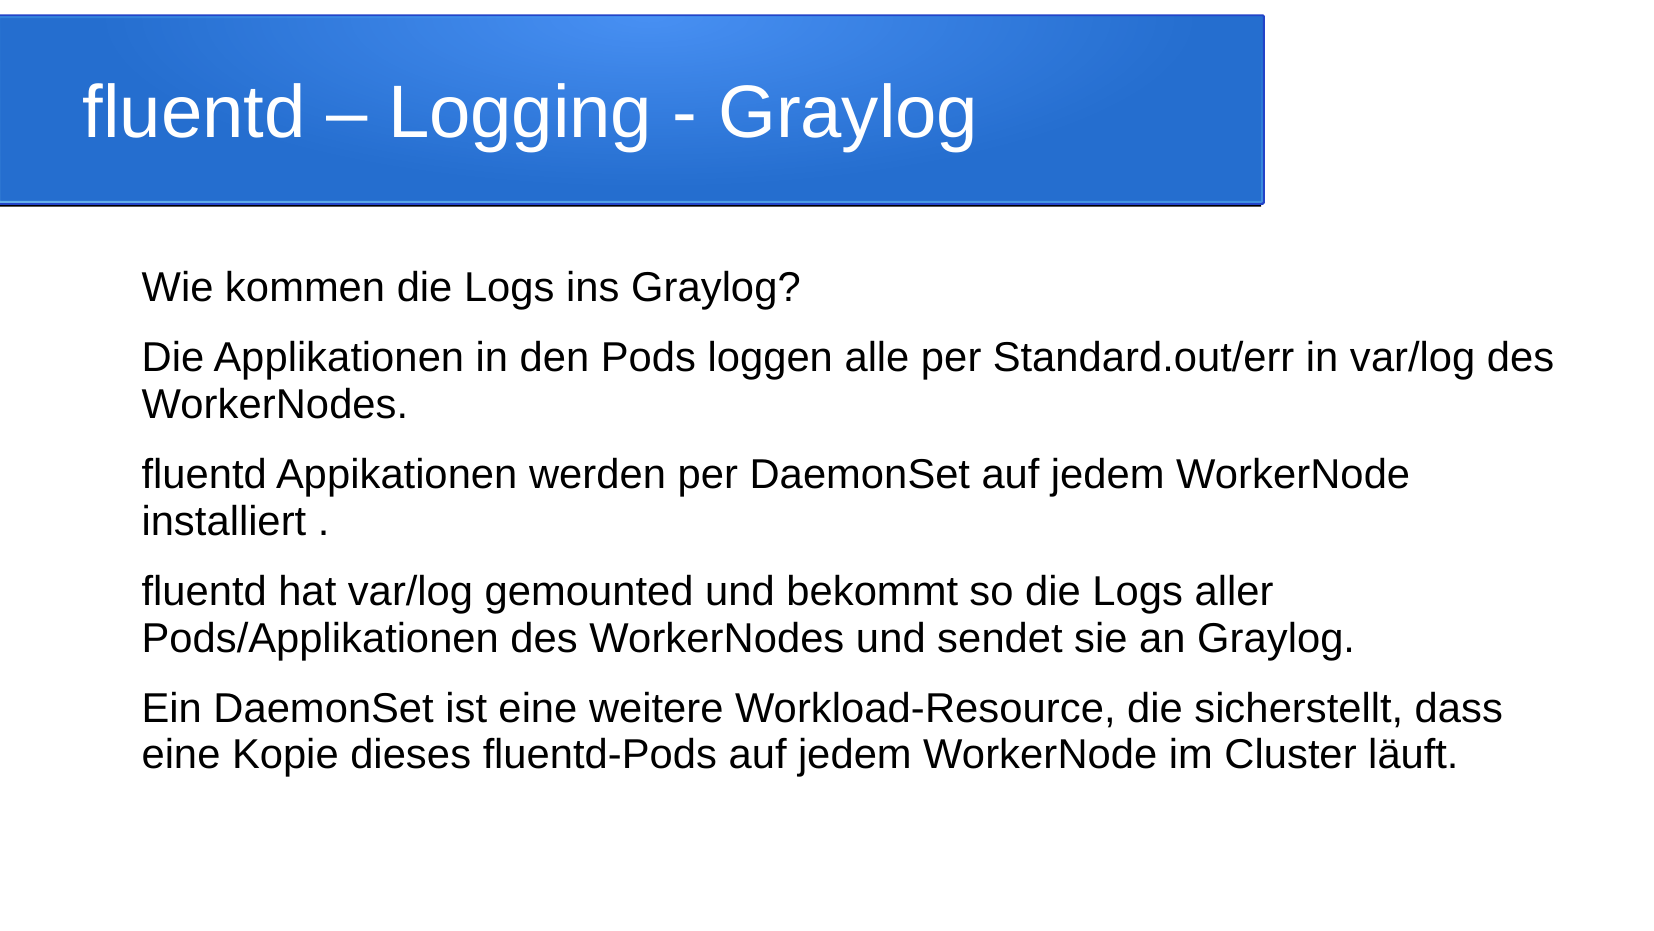

# fluentd – Logging - Graylog
Wie kommen die Logs ins Graylog?
Die Applikationen in den Pods loggen alle per Standard.out/err in var/log des WorkerNodes.
fluentd Appikationen werden per DaemonSet auf jedem WorkerNode installiert .
fluentd hat var/log gemounted und bekommt so die Logs aller Pods/Applikationen des WorkerNodes und sendet sie an Graylog.
Ein DaemonSet ist eine weitere Workload-Resource, die sicherstellt, dass eine Kopie dieses fluentd-Pods auf jedem WorkerNode im Cluster läuft.